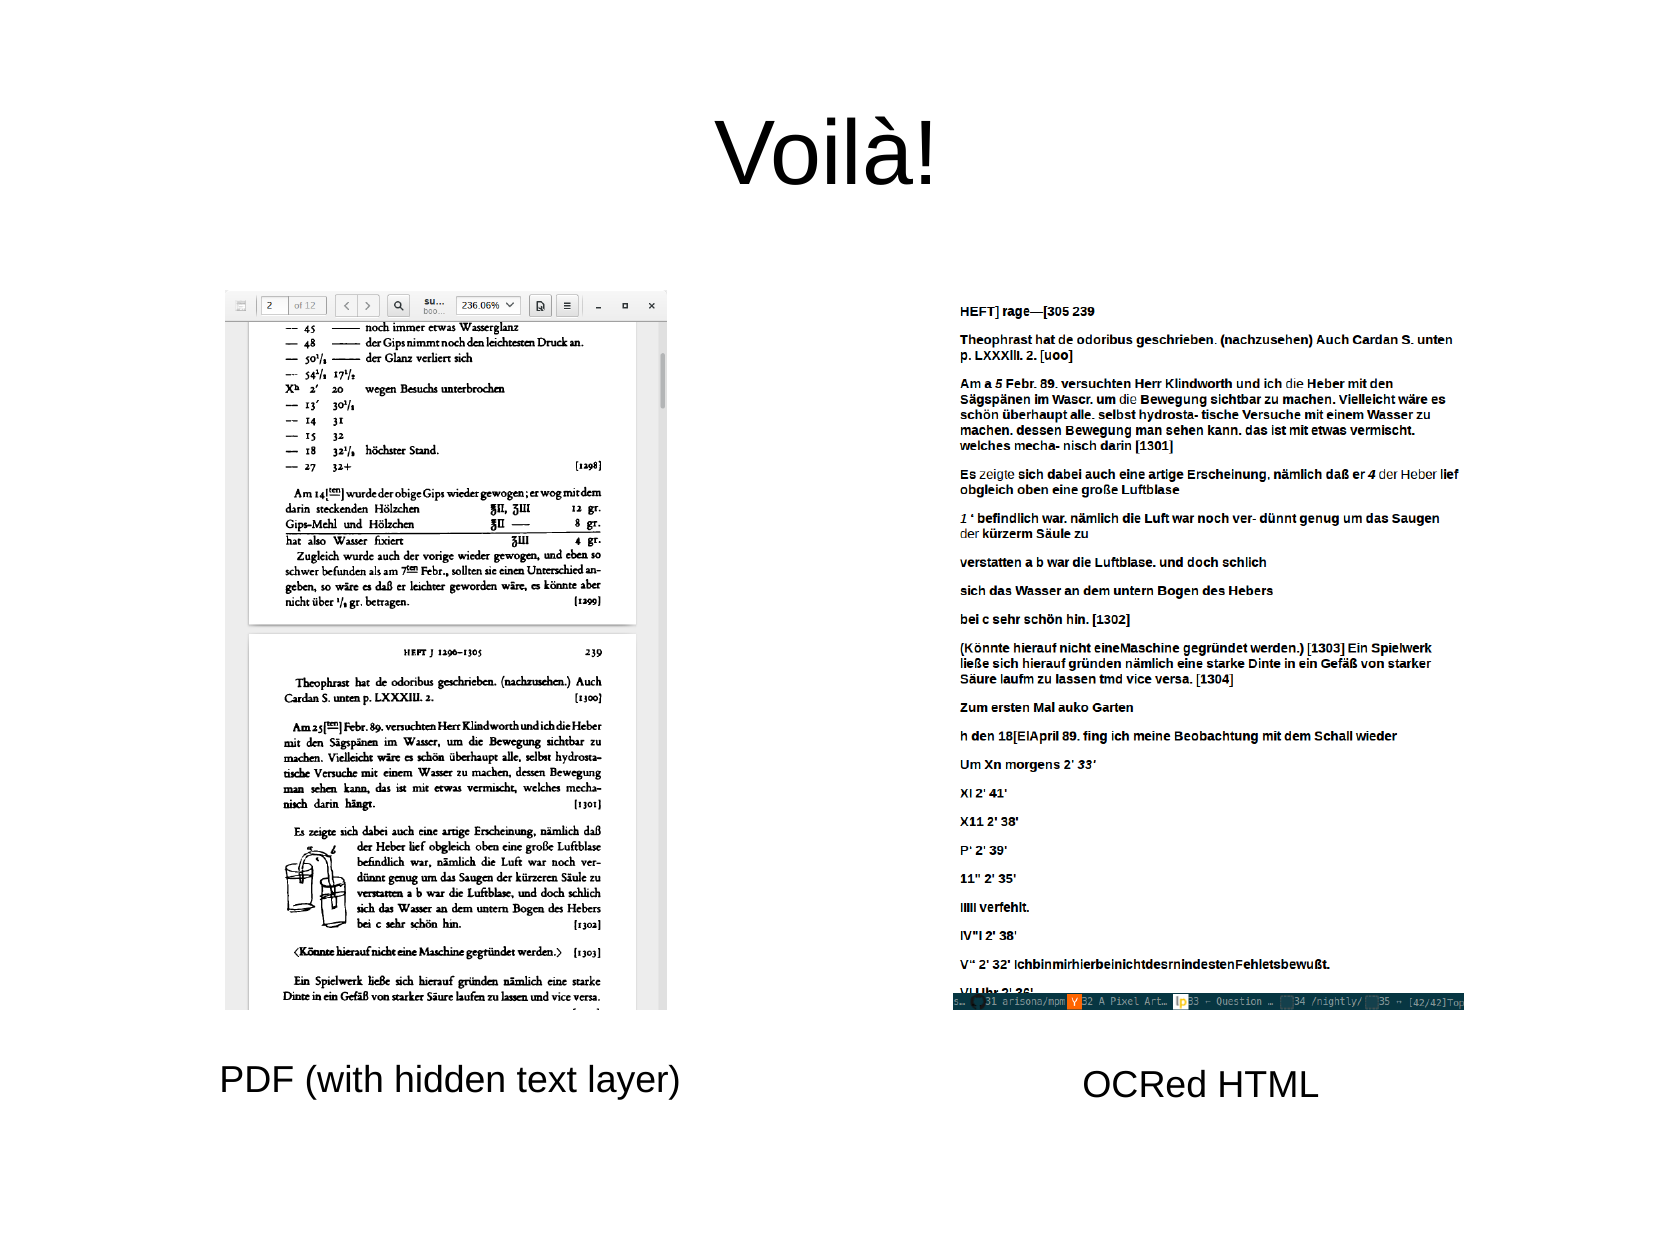

# Voilà!
PDF (with hidden text layer)
OCRed HTML